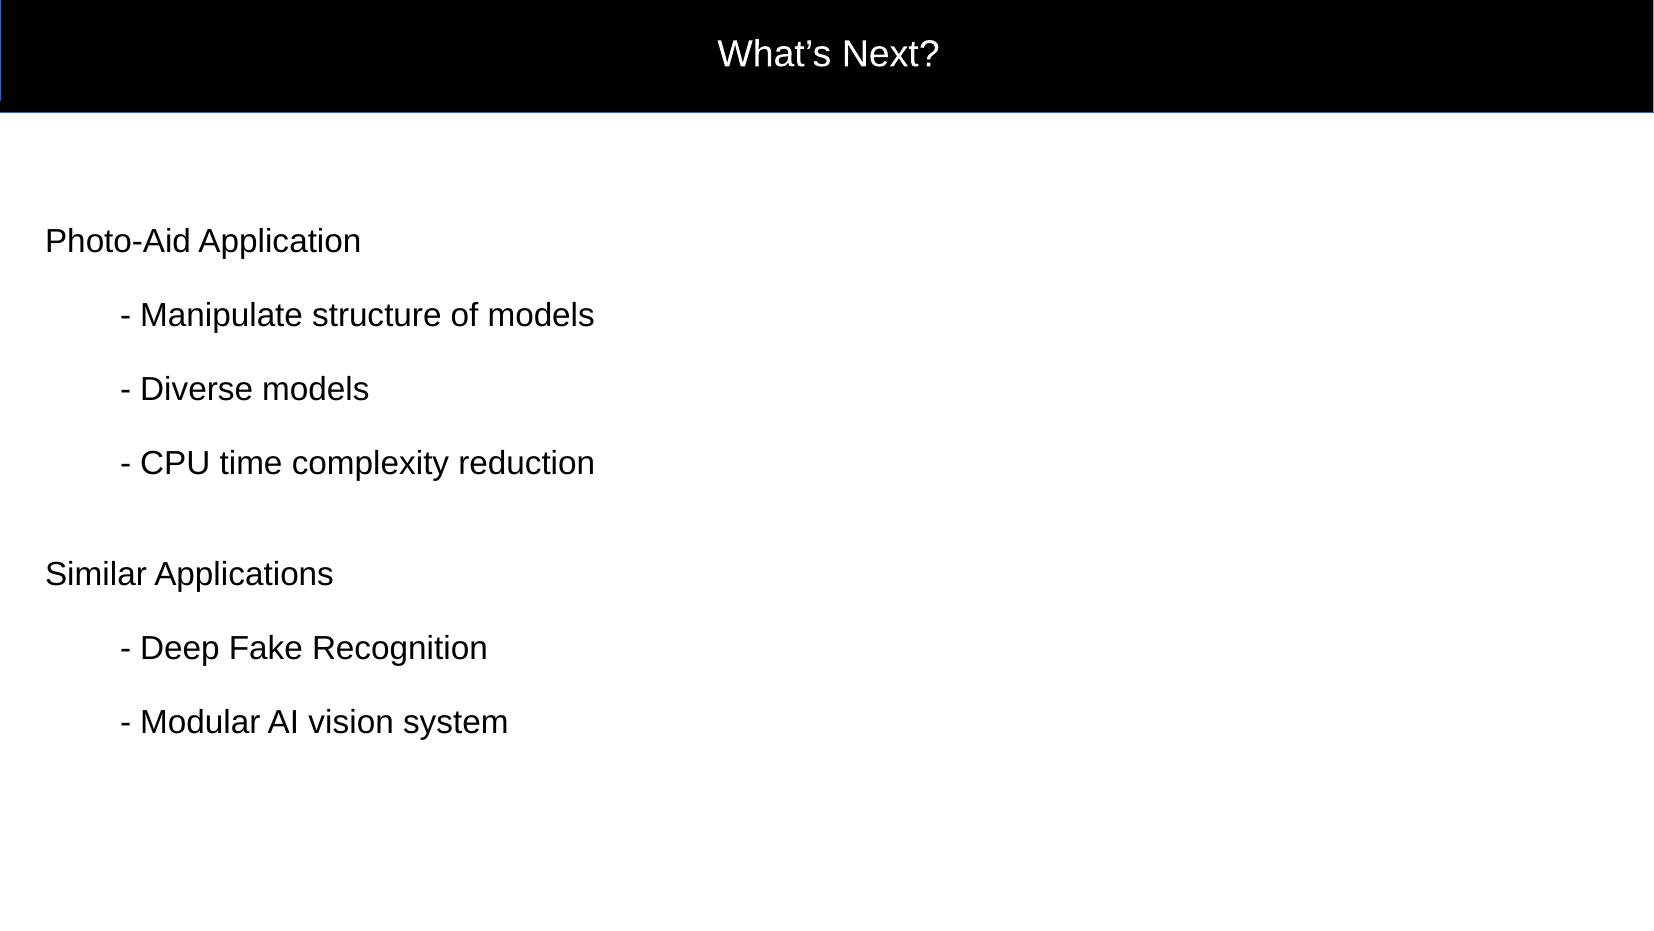

What’s Next?
Photo-Aid Application
	- Manipulate structure of models
	- Diverse models
	- CPU time complexity reduction
Similar Applications
	- Deep Fake Recognition
	- Modular AI vision system